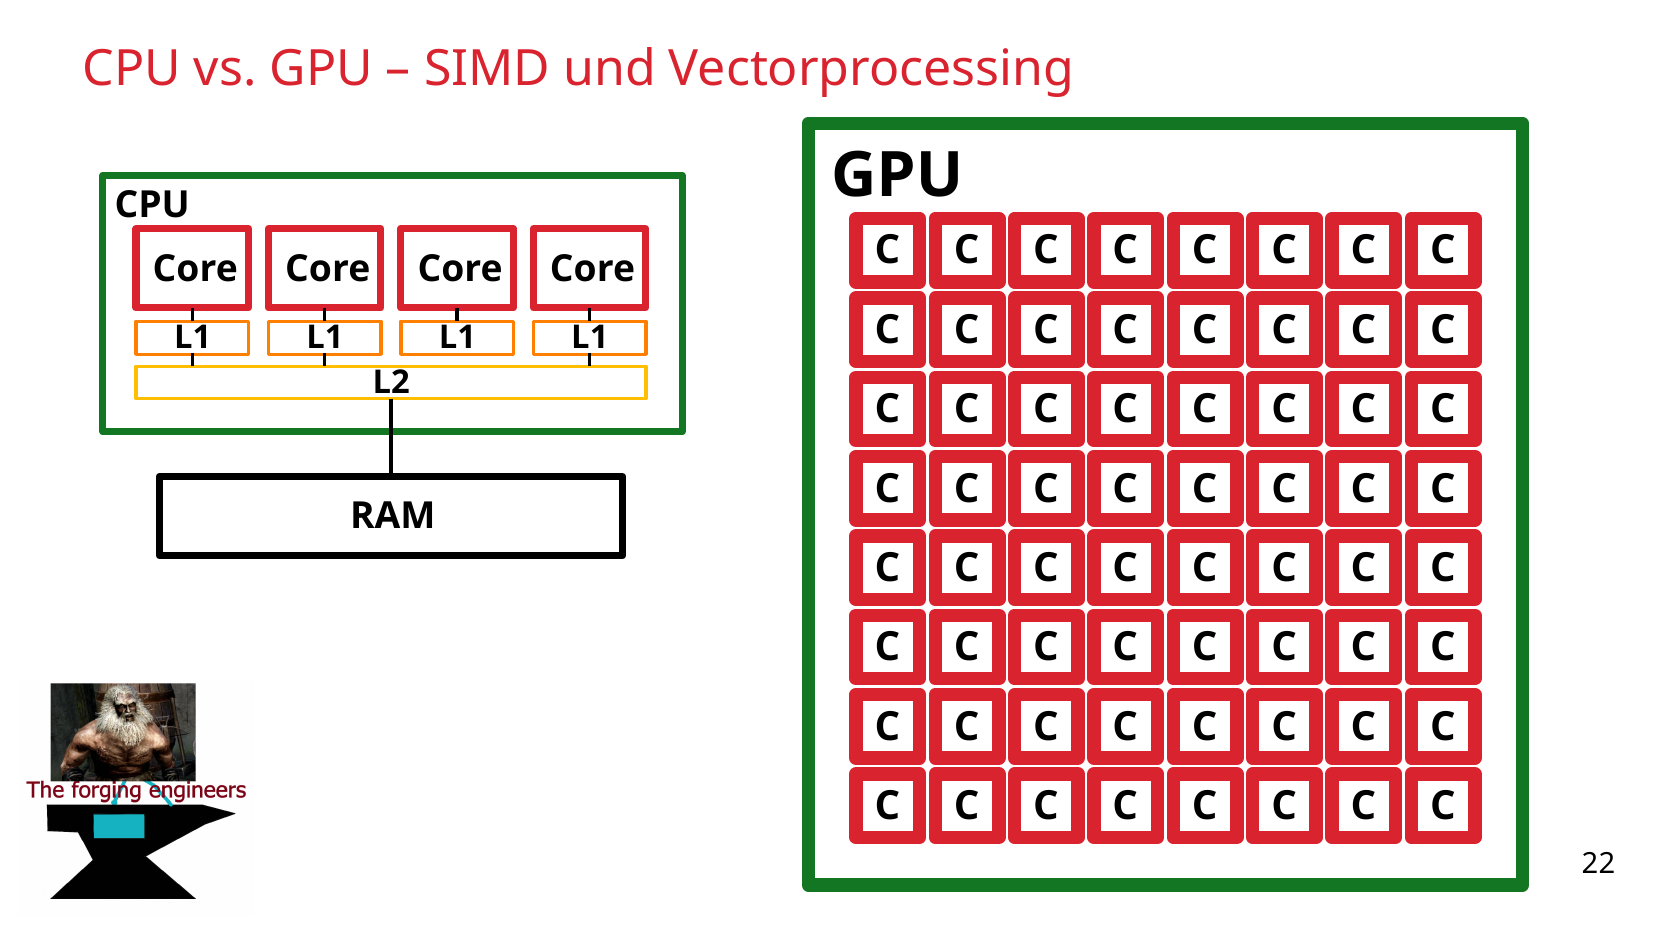

# CPU vs. GPU – SIMD und Vectorprocessing